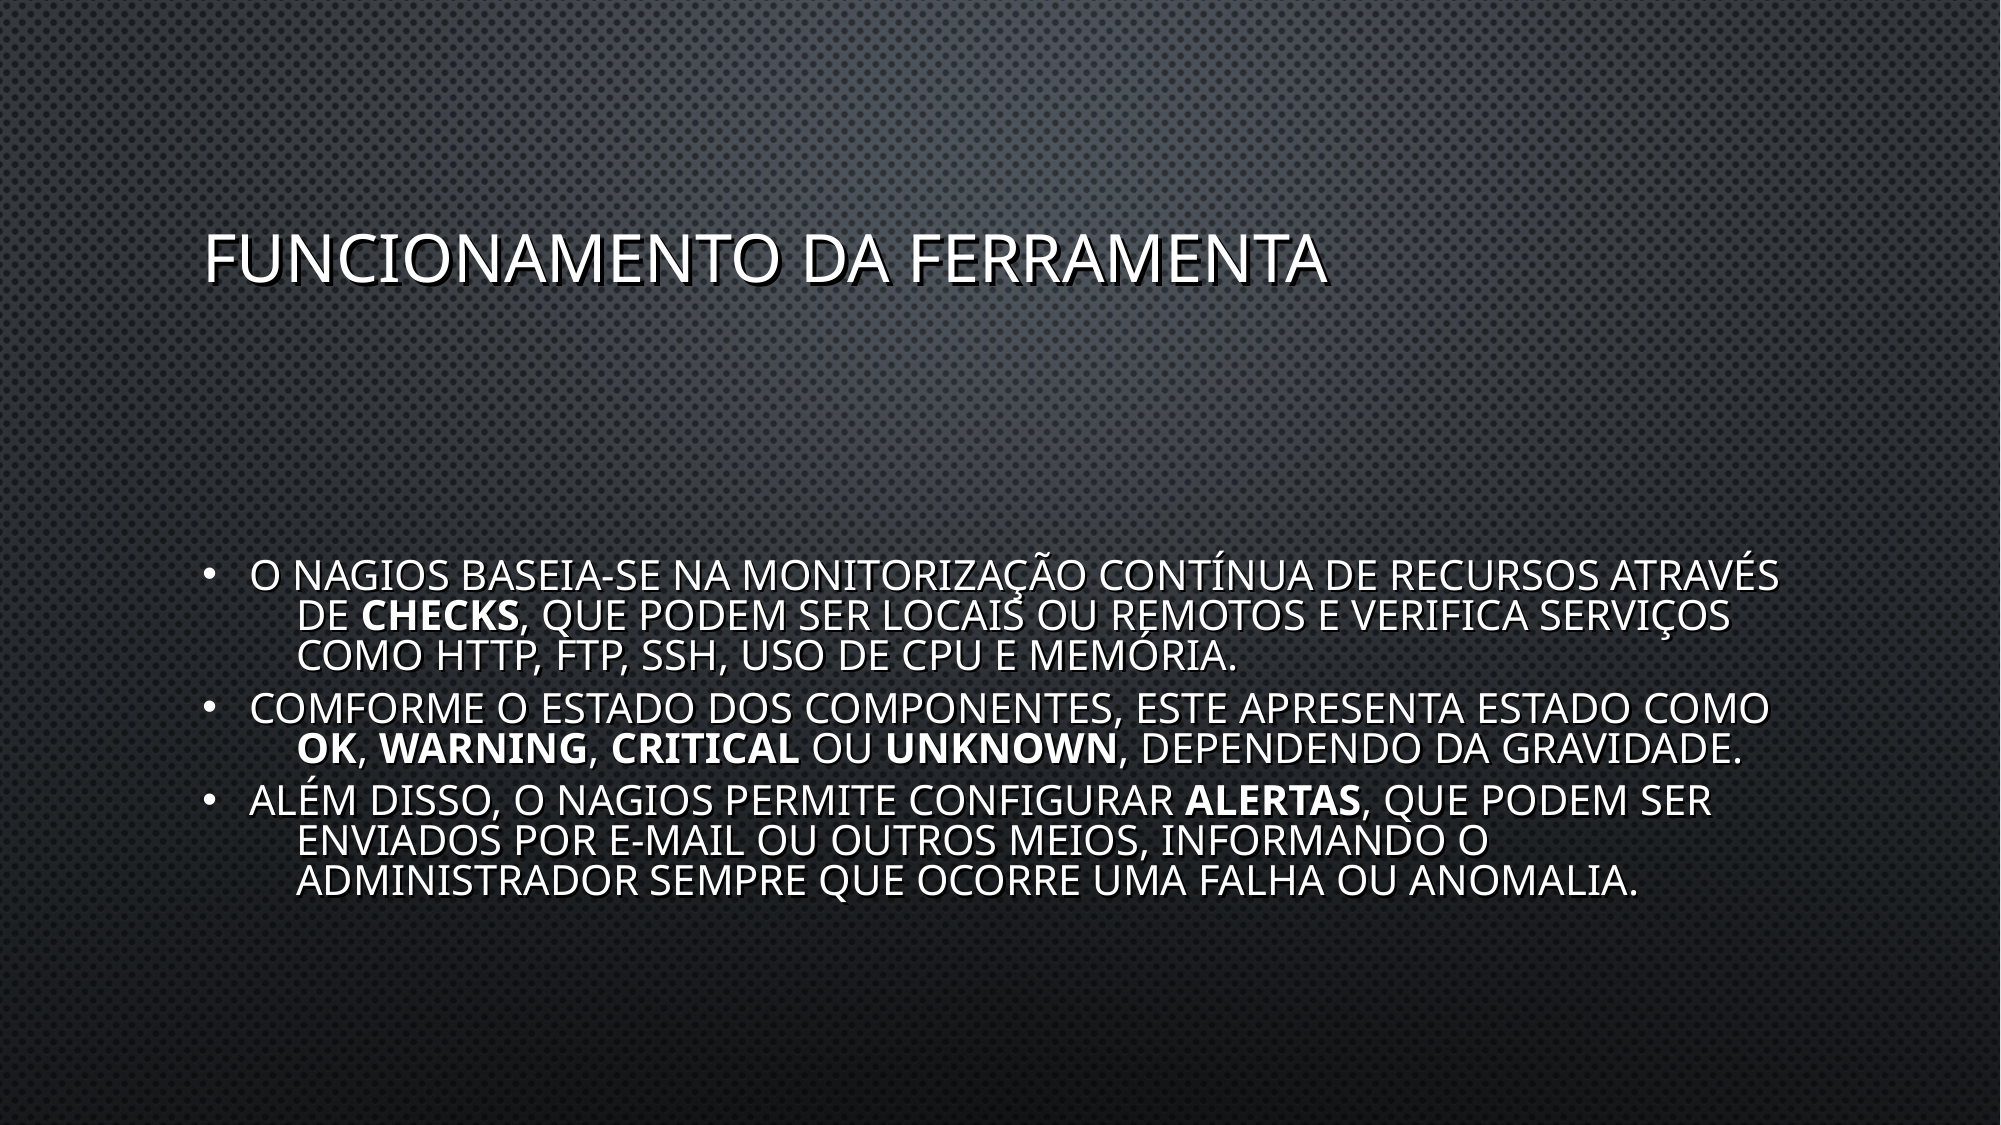

# funcionamento da ferramenta
O Nagios baseia-se na monitorização contínua de recursos através de checks, que podem ser locais ou remotos e verifica serviços como HTTP, FTP, SSH, uso de CPU e memória.
Comforme o estado dos componentes, este apresenta estado como OK, WARNING, CRITICAL ou UNKNOWN, dependendo da gravidade.
Além disso, o Nagios permite configurar alertas, que podem ser enviados por e-mail ou outros meios, informando o administrador sempre que ocorre uma falha ou anomalia.